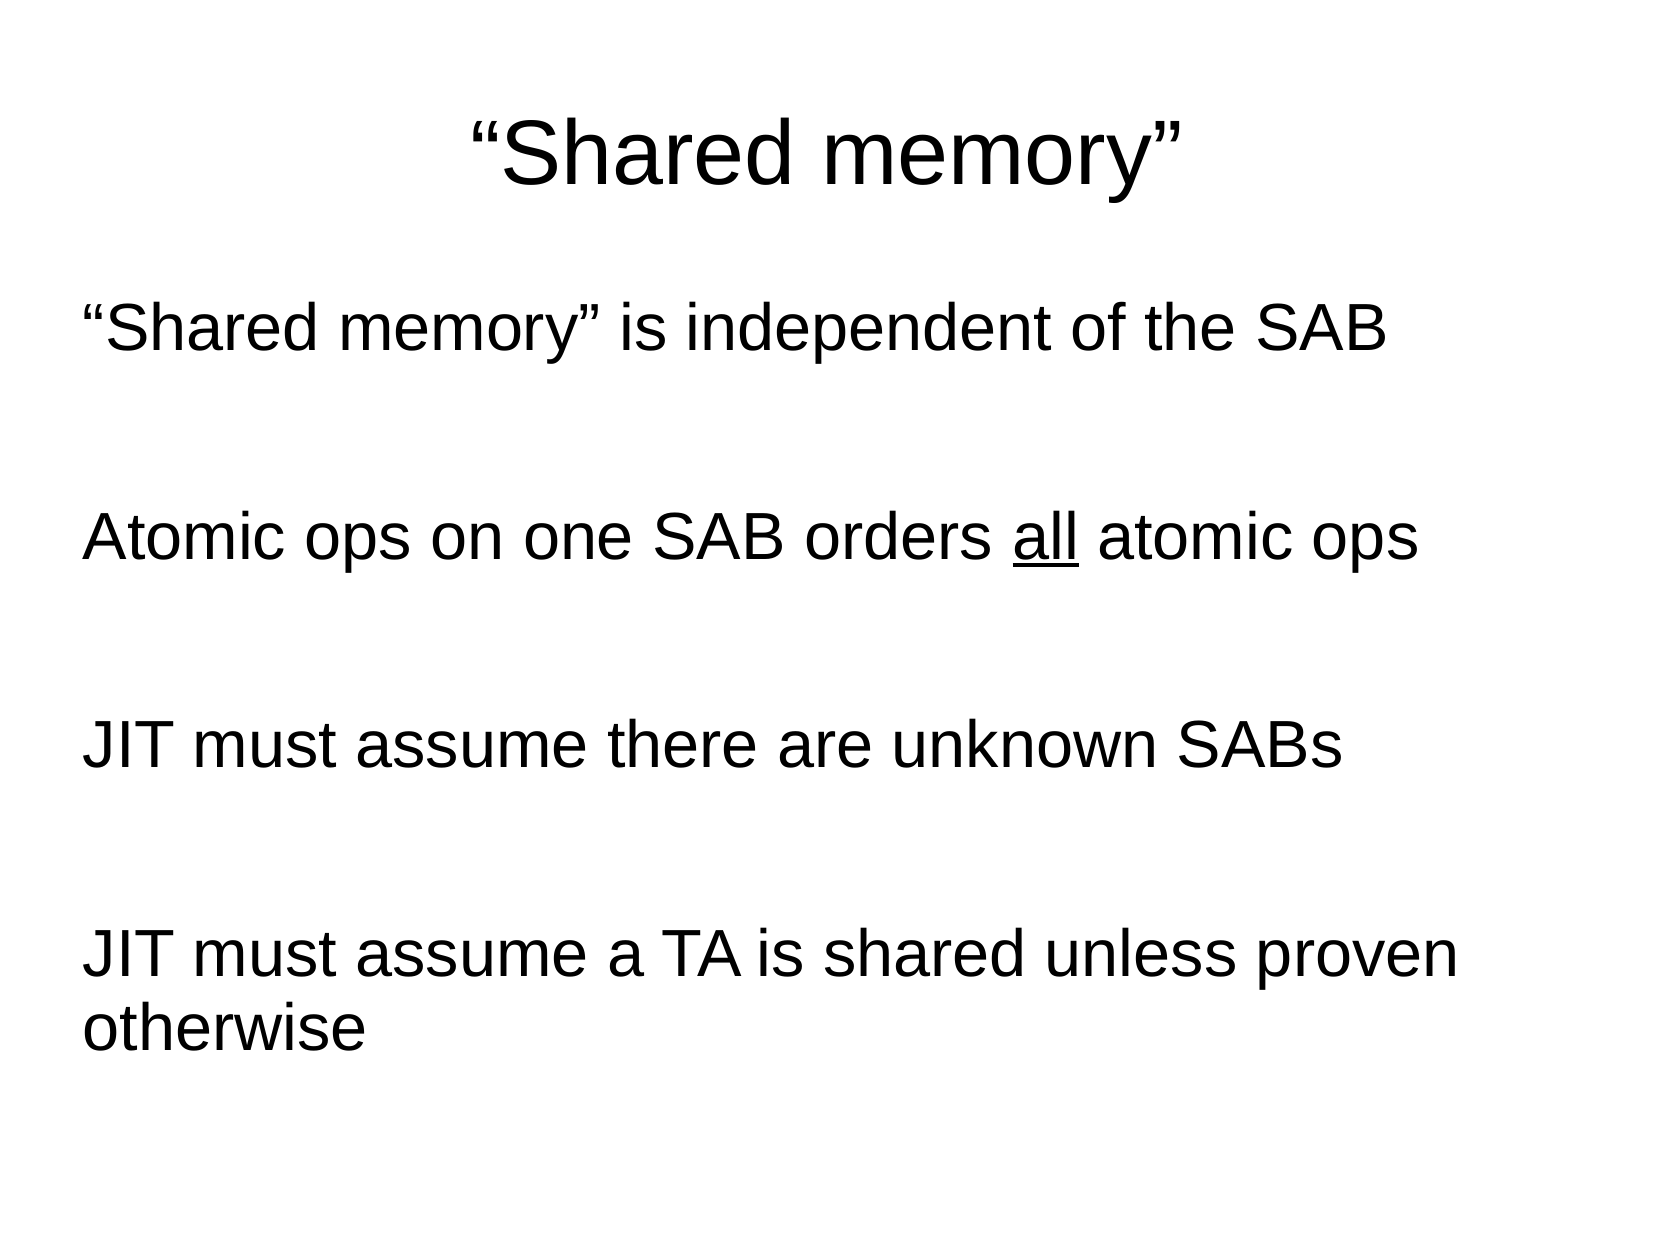

# “Shared memory”
“Shared memory” is independent of the SAB
Atomic ops on one SAB orders all atomic ops
JIT must assume there are unknown SABs
JIT must assume a TA is shared unless proven otherwise